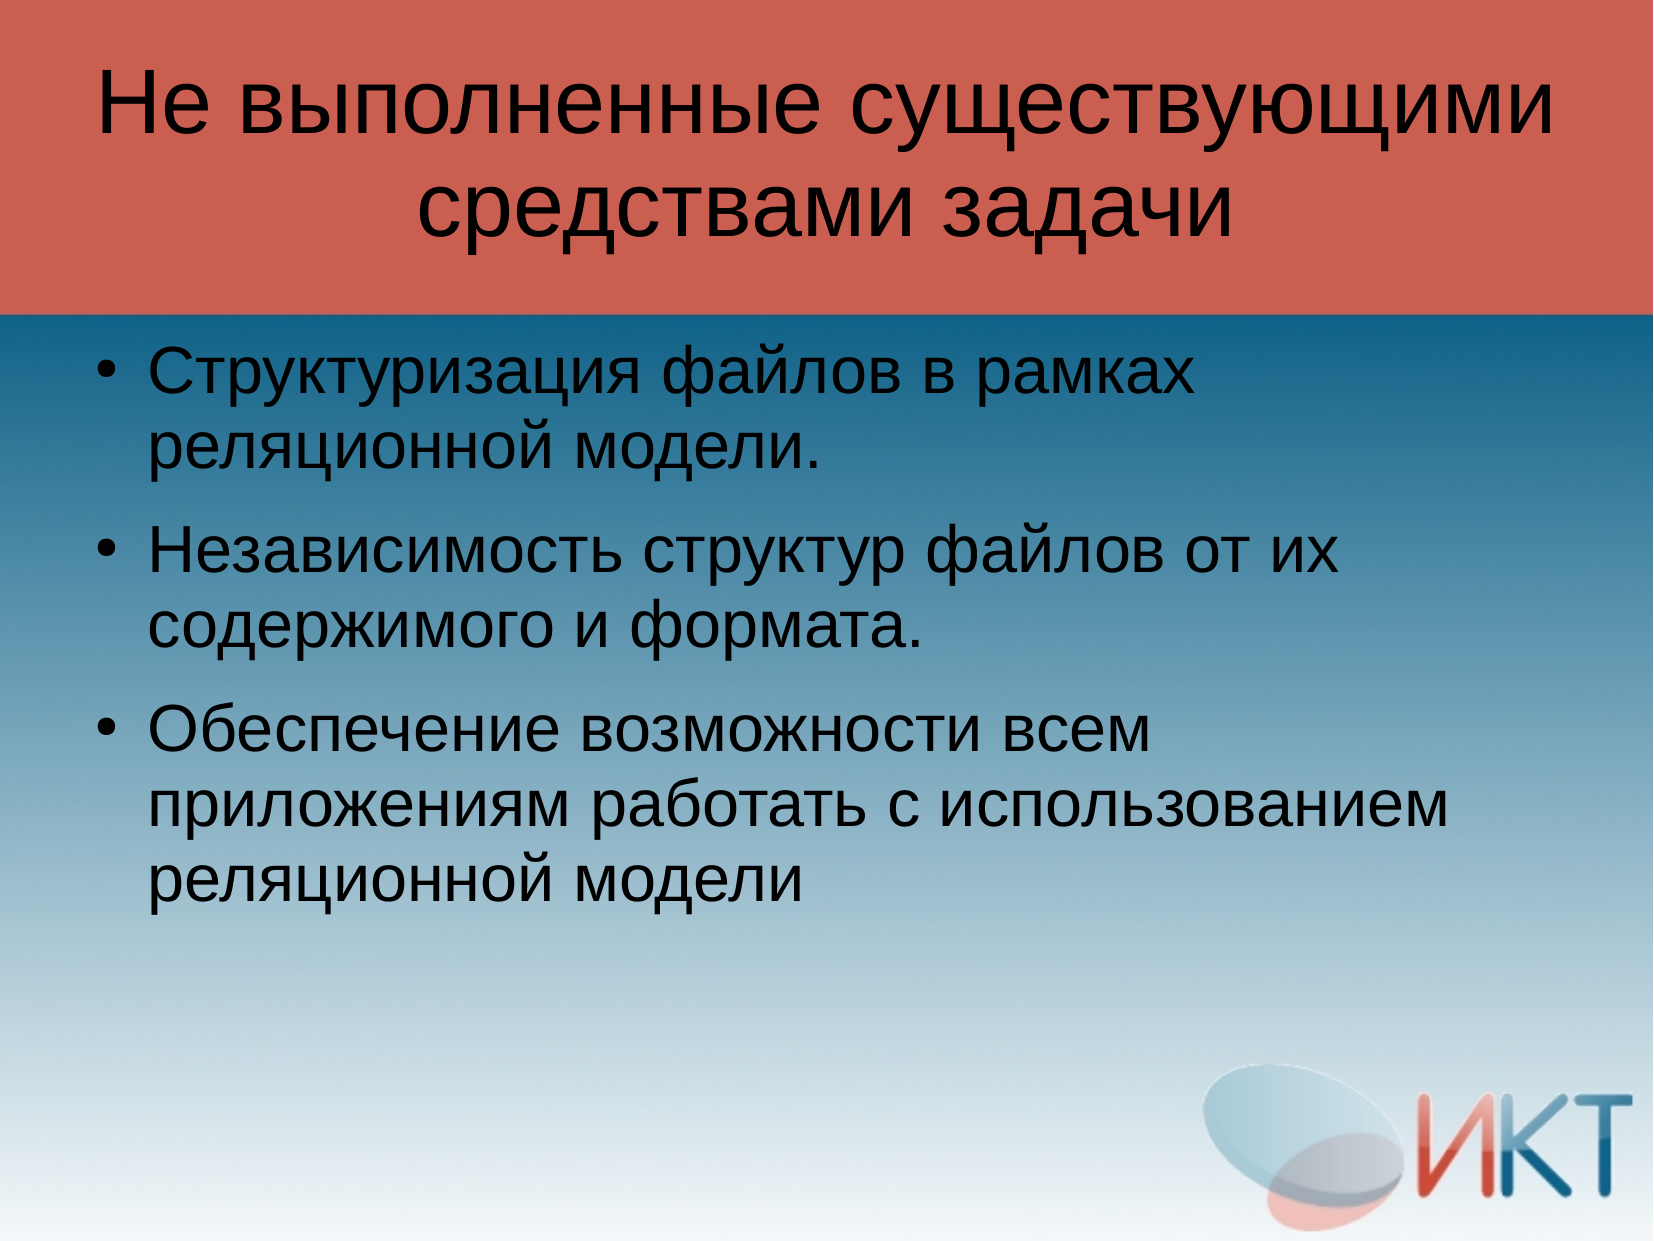

# Не выполненные существующими средствами задачи
Структуризация файлов в рамках реляционной модели.
Независимость структур файлов от их содержимого и формата.
Обеспечение возможности всем приложениям работать с использованием реляционной модели